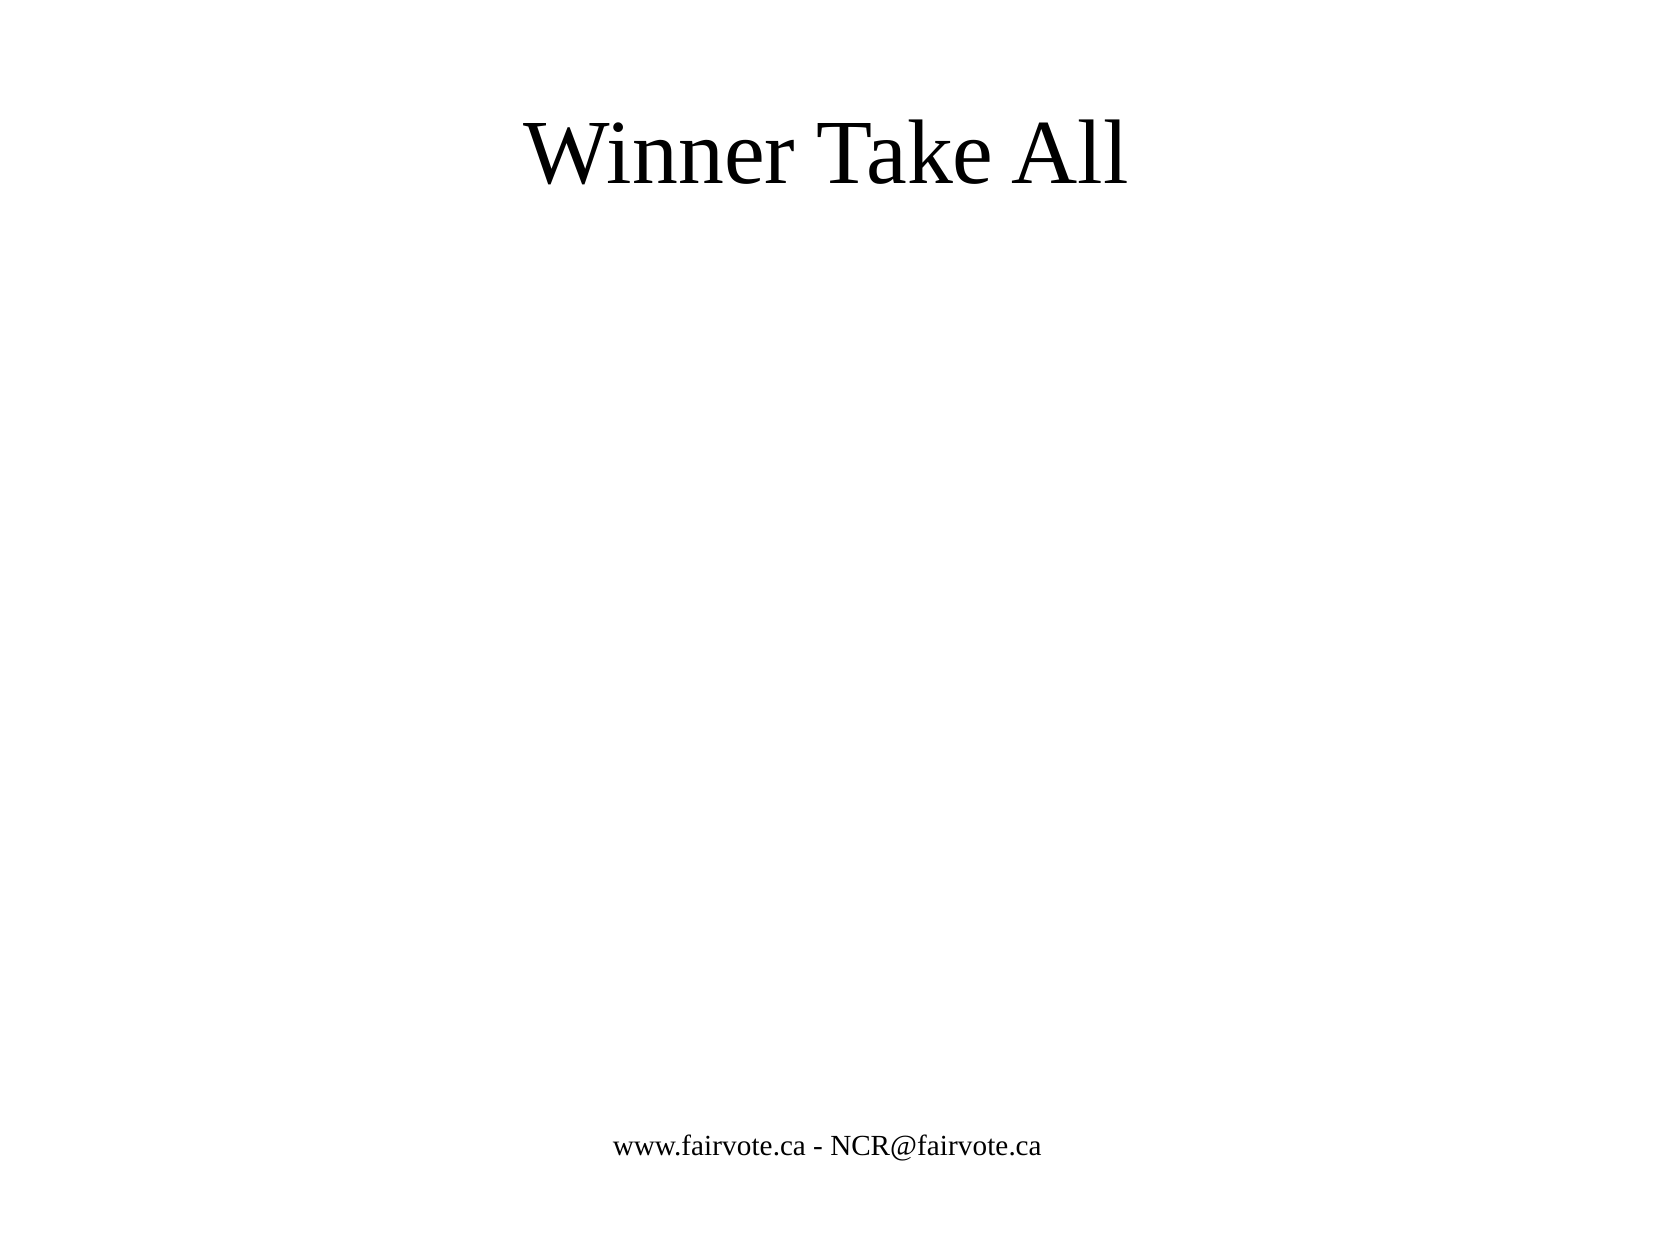

# Winner Take All
www.fairvote.ca - NCR@fairvote.ca